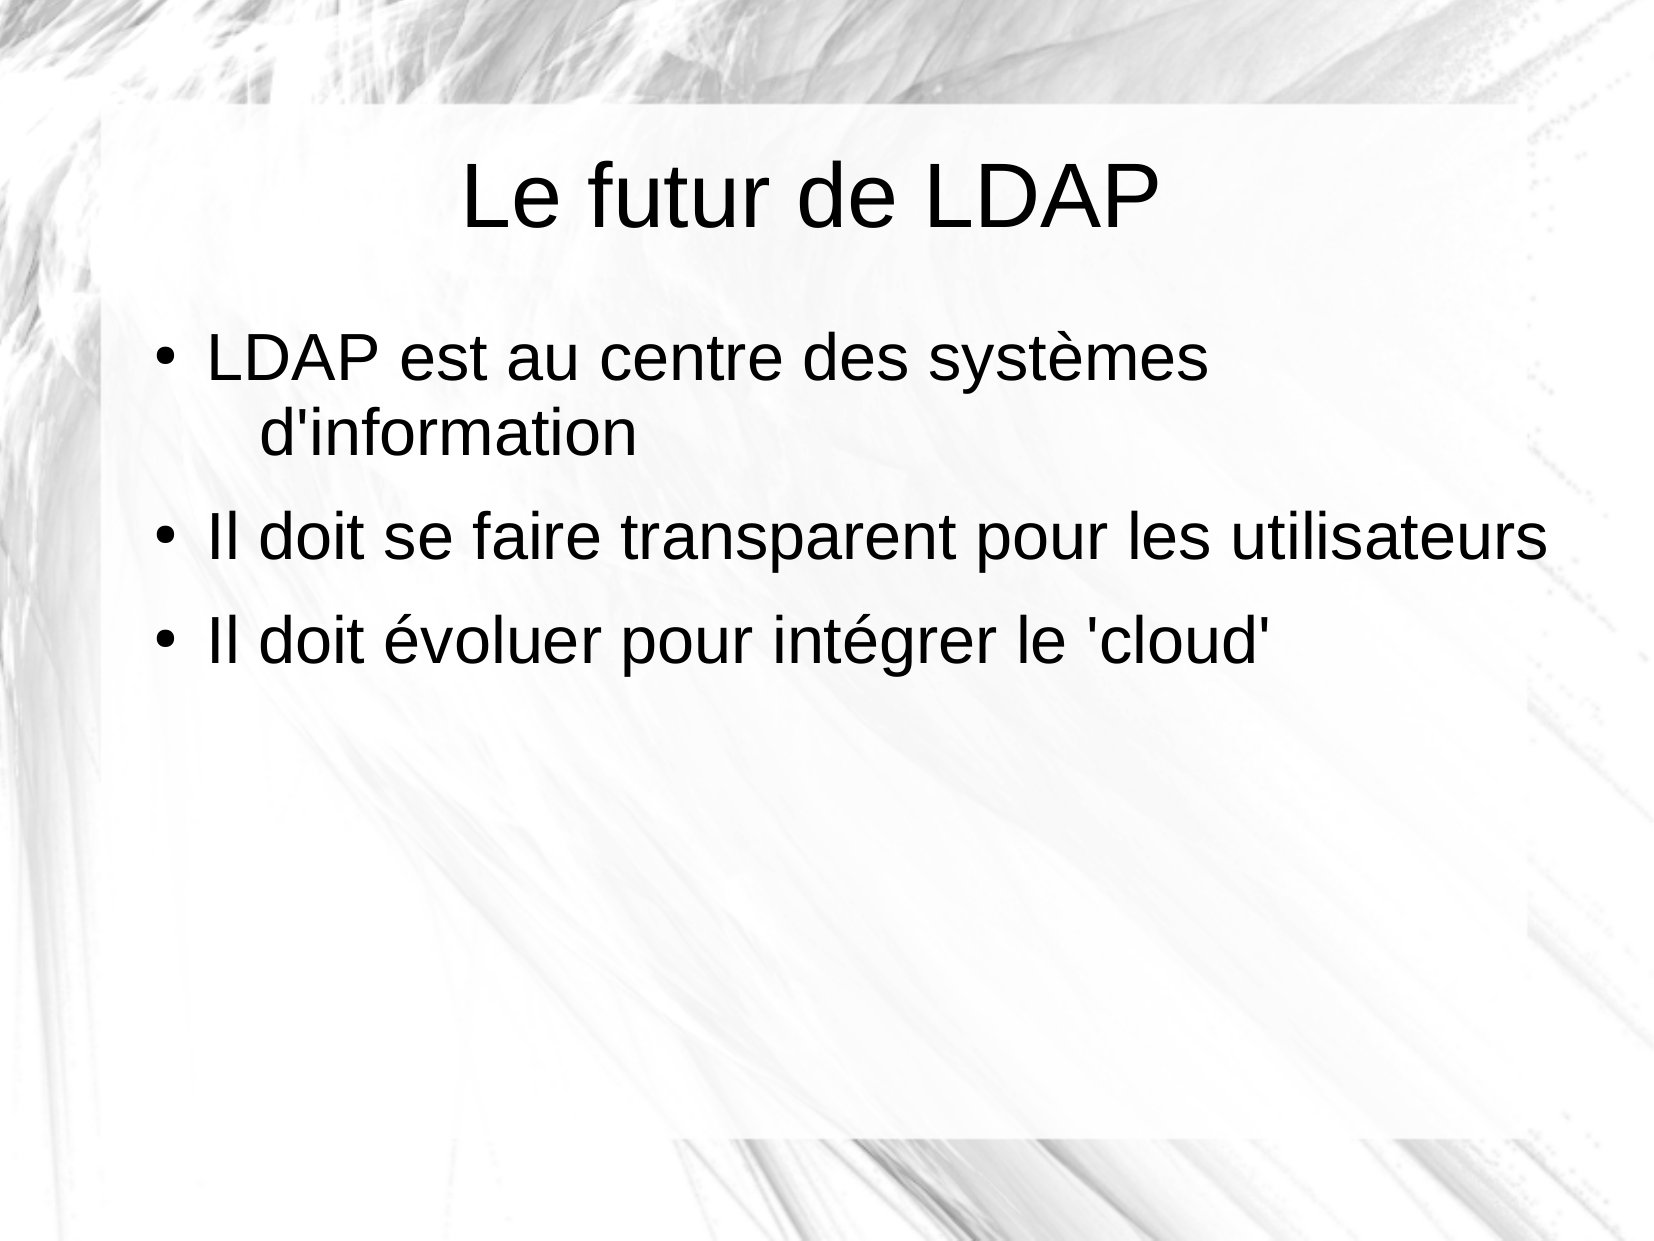

# Le futur de LDAP
LDAP est au centre des systèmes d'information
Il doit se faire transparent pour les utilisateurs
Il doit évoluer pour intégrer le 'cloud'